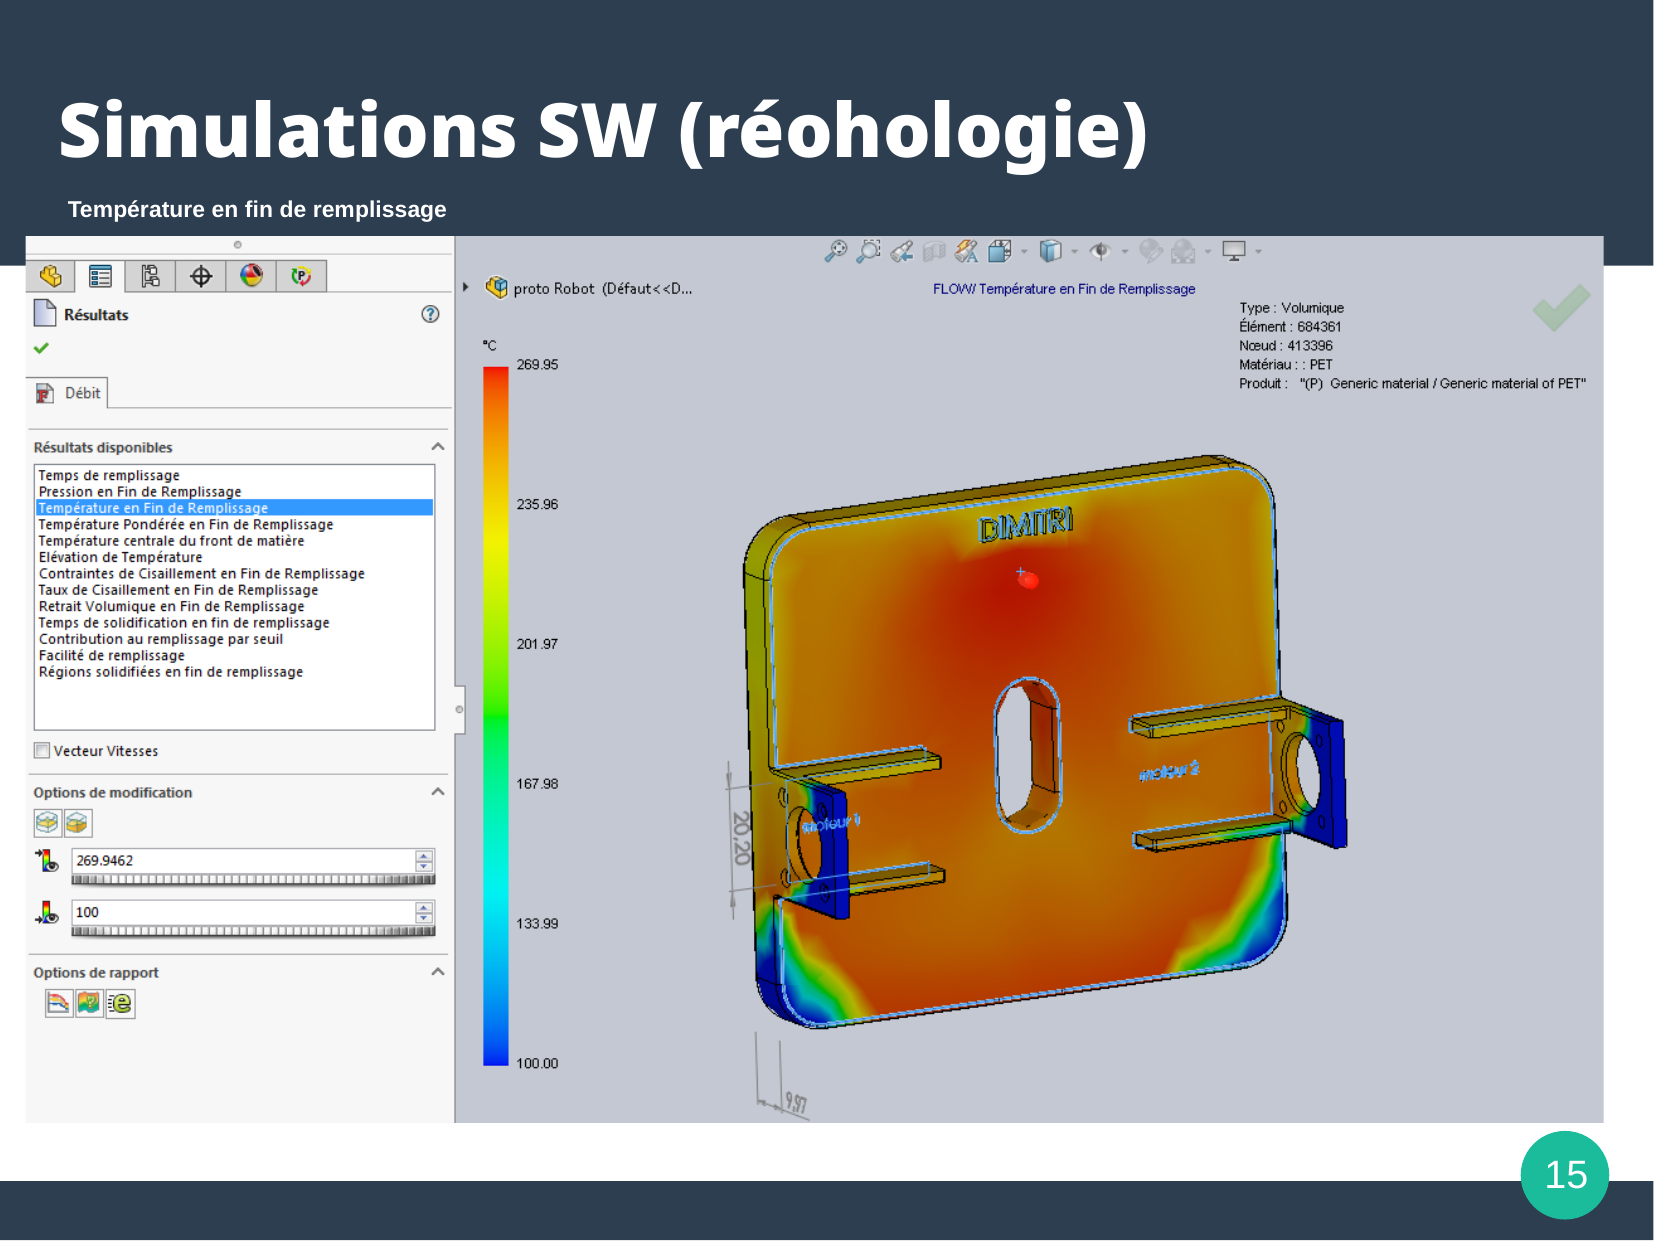

# Simulations SW (réohologie)
Température en fin de remplissage
15